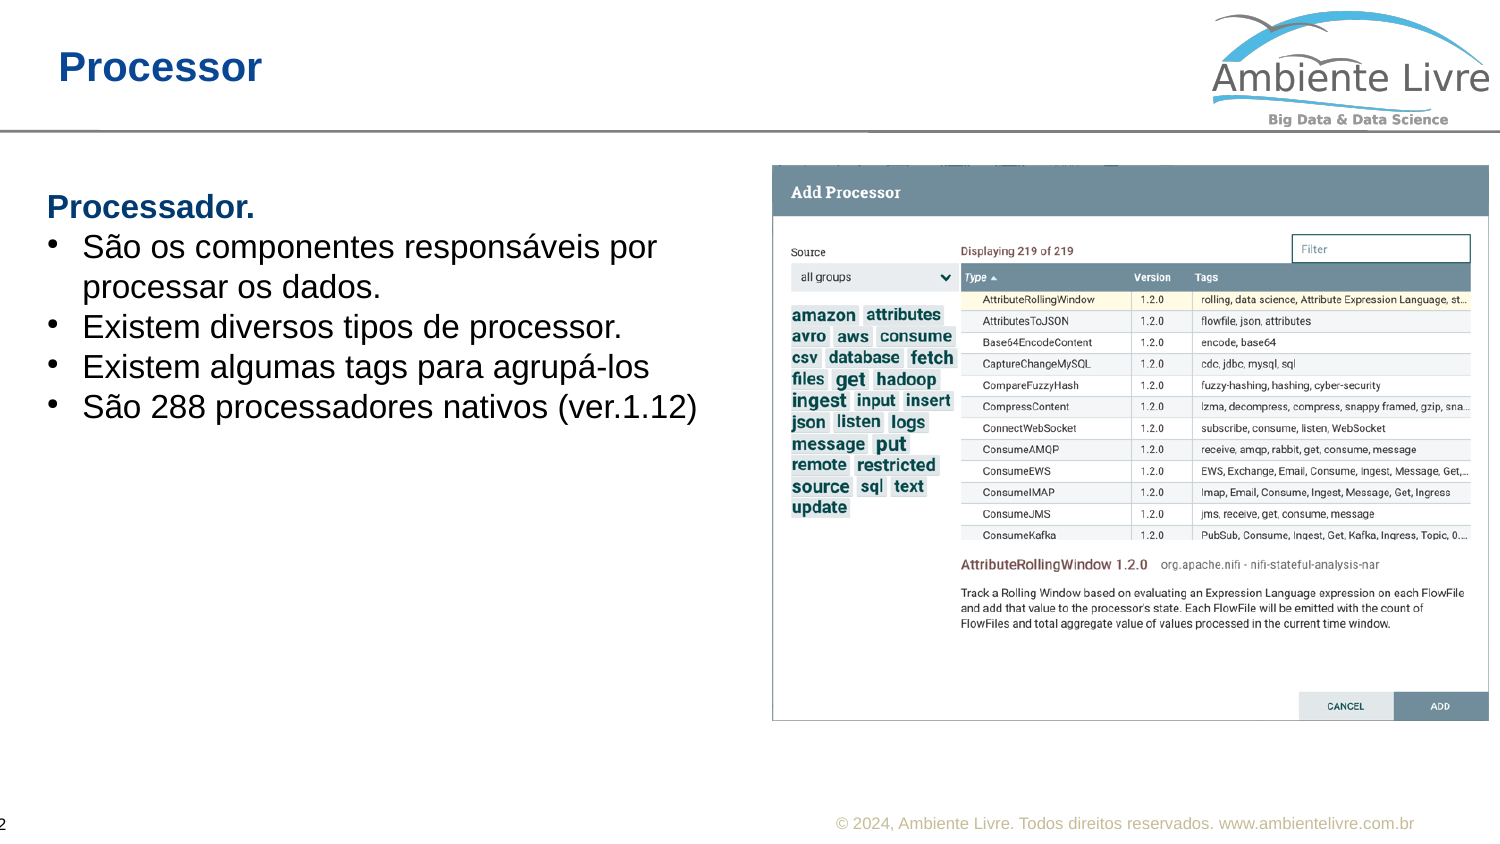

# Processor
Processador.
São os componentes responsáveis por processar os dados.
Existem diversos tipos de processor.
Existem algumas tags para agrupá-los
São 288 processadores nativos (ver.1.12)